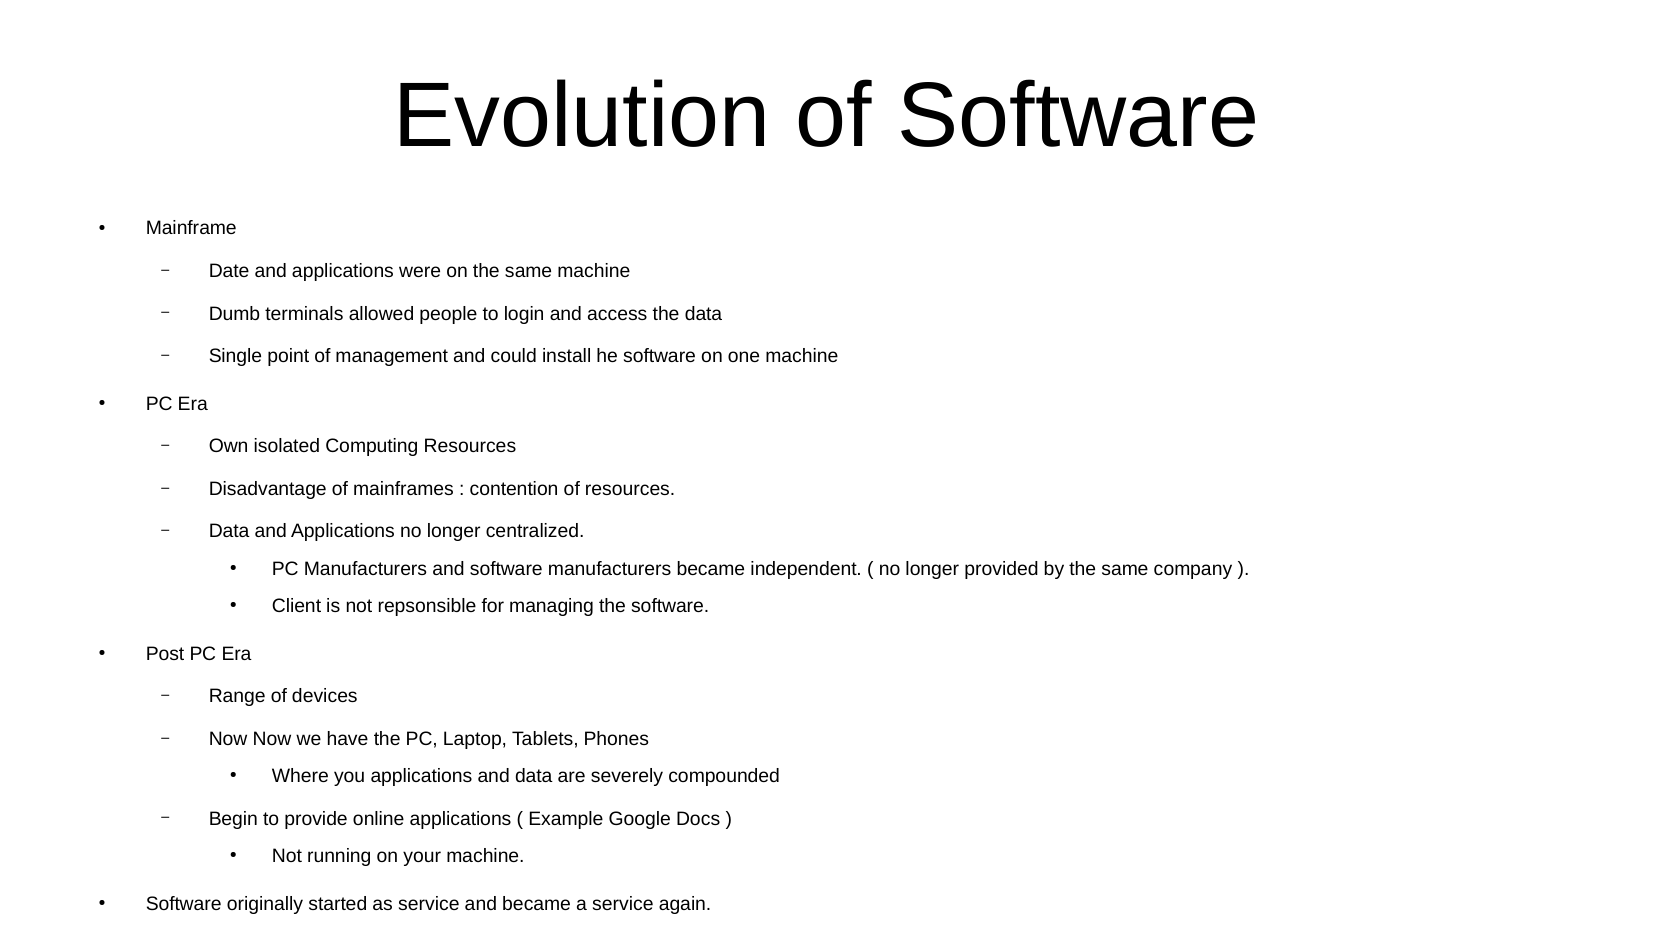

# Evolution of Software
Mainframe
Date and applications were on the same machine
Dumb terminals allowed people to login and access the data
Single point of management and could install he software on one machine
PC Era
Own isolated Computing Resources
Disadvantage of mainframes : contention of resources.
Data and Applications no longer centralized.
PC Manufacturers and software manufacturers became independent. ( no longer provided by the same company ).
Client is not repsonsible for managing the software.
Post PC Era
Range of devices
Now Now we have the PC, Laptop, Tablets, Phones
Where you applications and data are severely compounded
Begin to provide online applications ( Example Google Docs )
Not running on your machine.
Software originally started as service and became a service again.